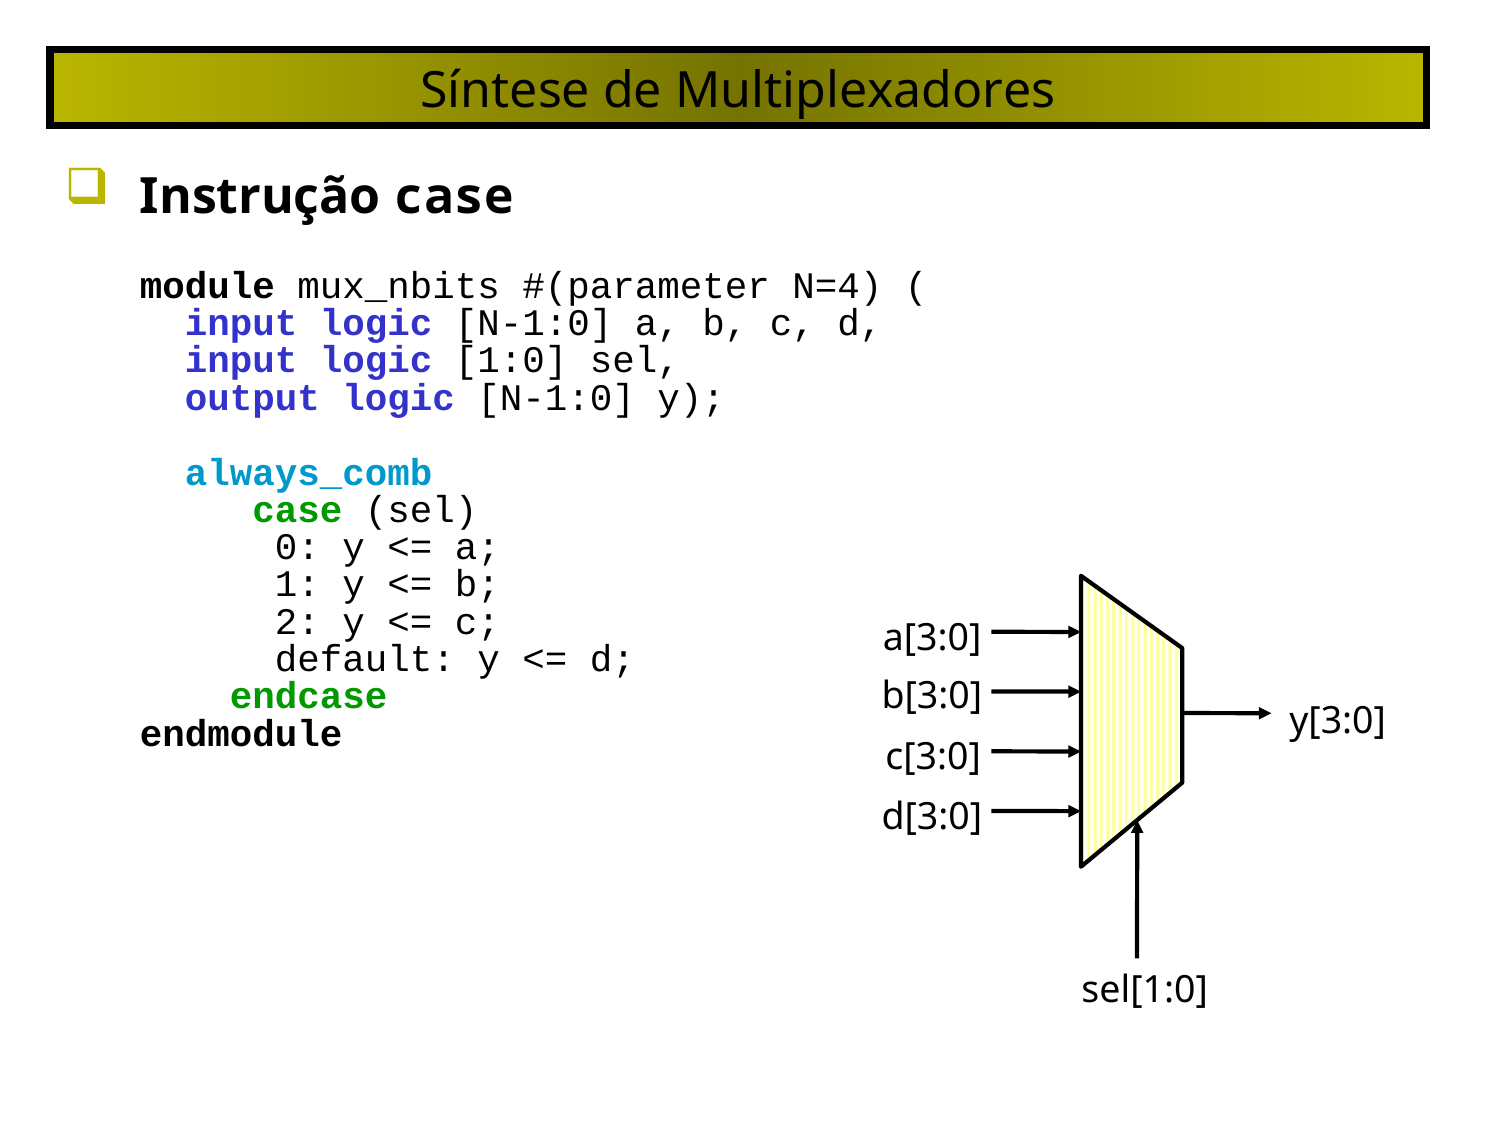

# Síntese de Multiplexadores
Instrução case
module mux_nbits #(parameter N=4) (
 input logic [N-1:0] a, b, c, d,
 input logic [1:0] sel,
 output logic [N-1:0] y);
 always_comb
 case (sel)‏
 0: y <= a;
 1: y <= b;
 2: y <= c;
 default: y <= d;
 endcase
endmodule
a[3:0]
b[3:0]
y[3:0]
c[3:0]
d[3:0]
sel[1:0]